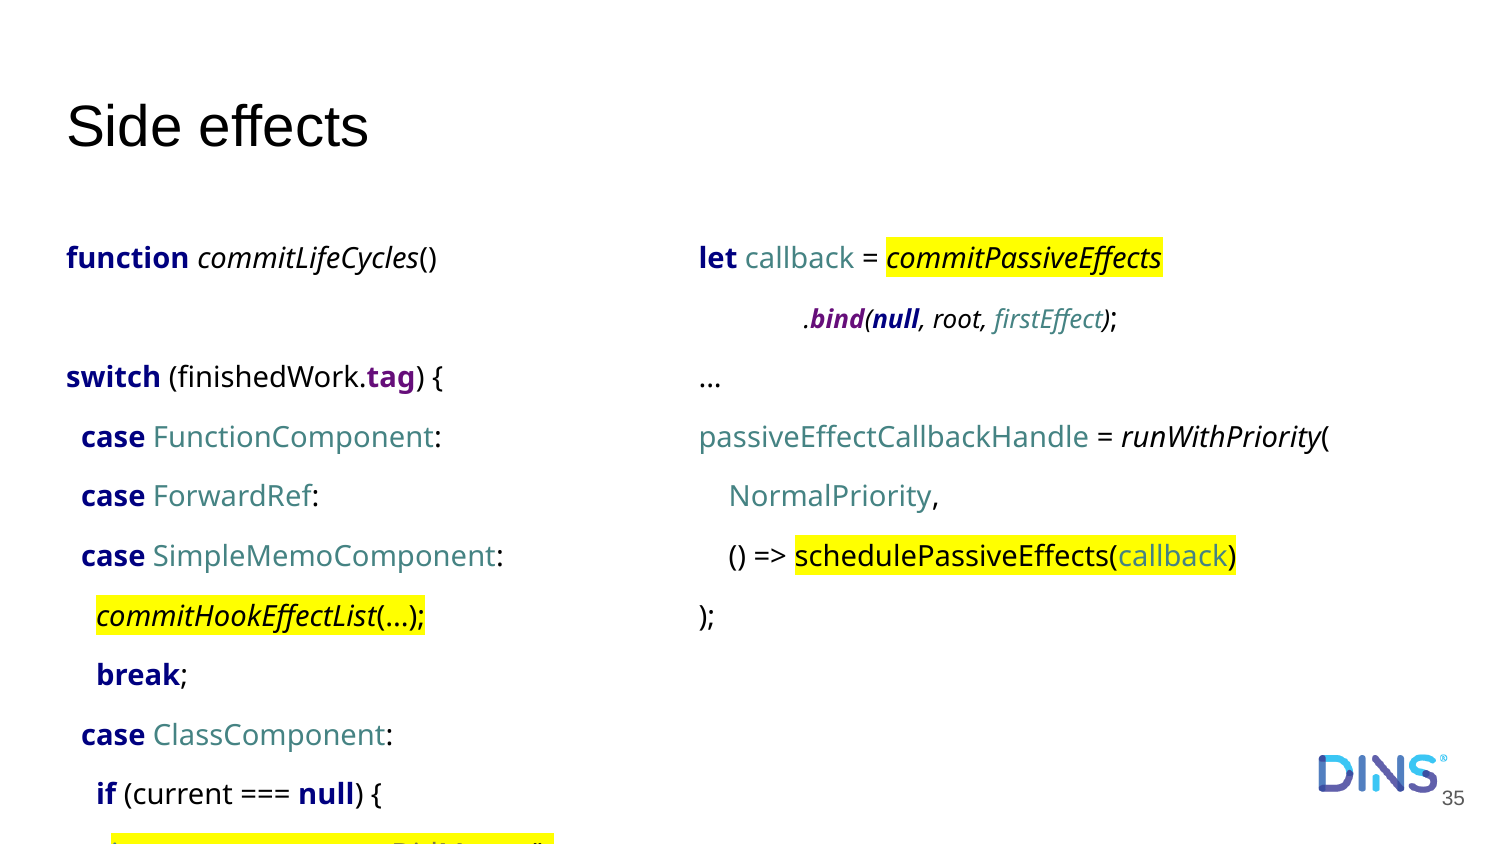

Side effects
#
function commitLifeCycles()
switch (finishedWork.tag) {
 case FunctionComponent:
 case ForwardRef:
 case SimpleMemoComponent:
 commitHookEffectList(...);
 break;
 case ClassComponent:
 if (current === null) {
 instance.componentDidMount();
 ...
let callback = commitPassiveEffects
 .bind(null, root, firstEffect);
...
passiveEffectCallbackHandle = runWithPriority(
 NormalPriority,
 () => schedulePassiveEffects(callback)
);
35